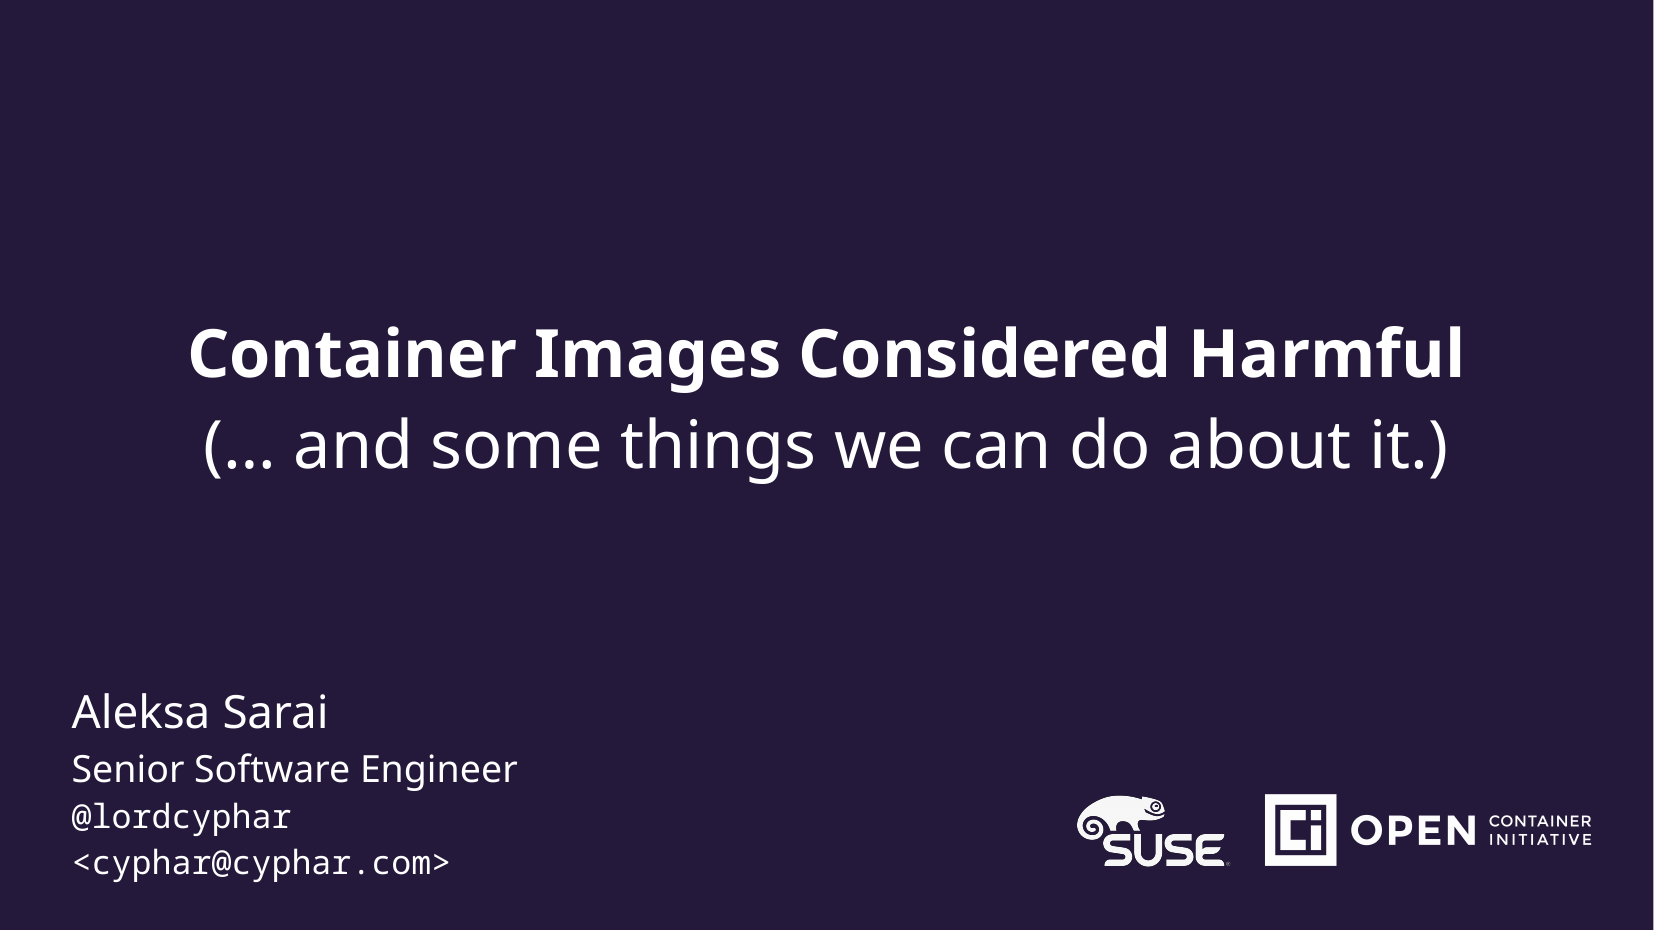

# Container Images Considered Harmful
(… and some things we can do about it.)
Aleksa Sarai
Senior Software Engineer
@lordcyphar
<cyphar@cyphar.com>